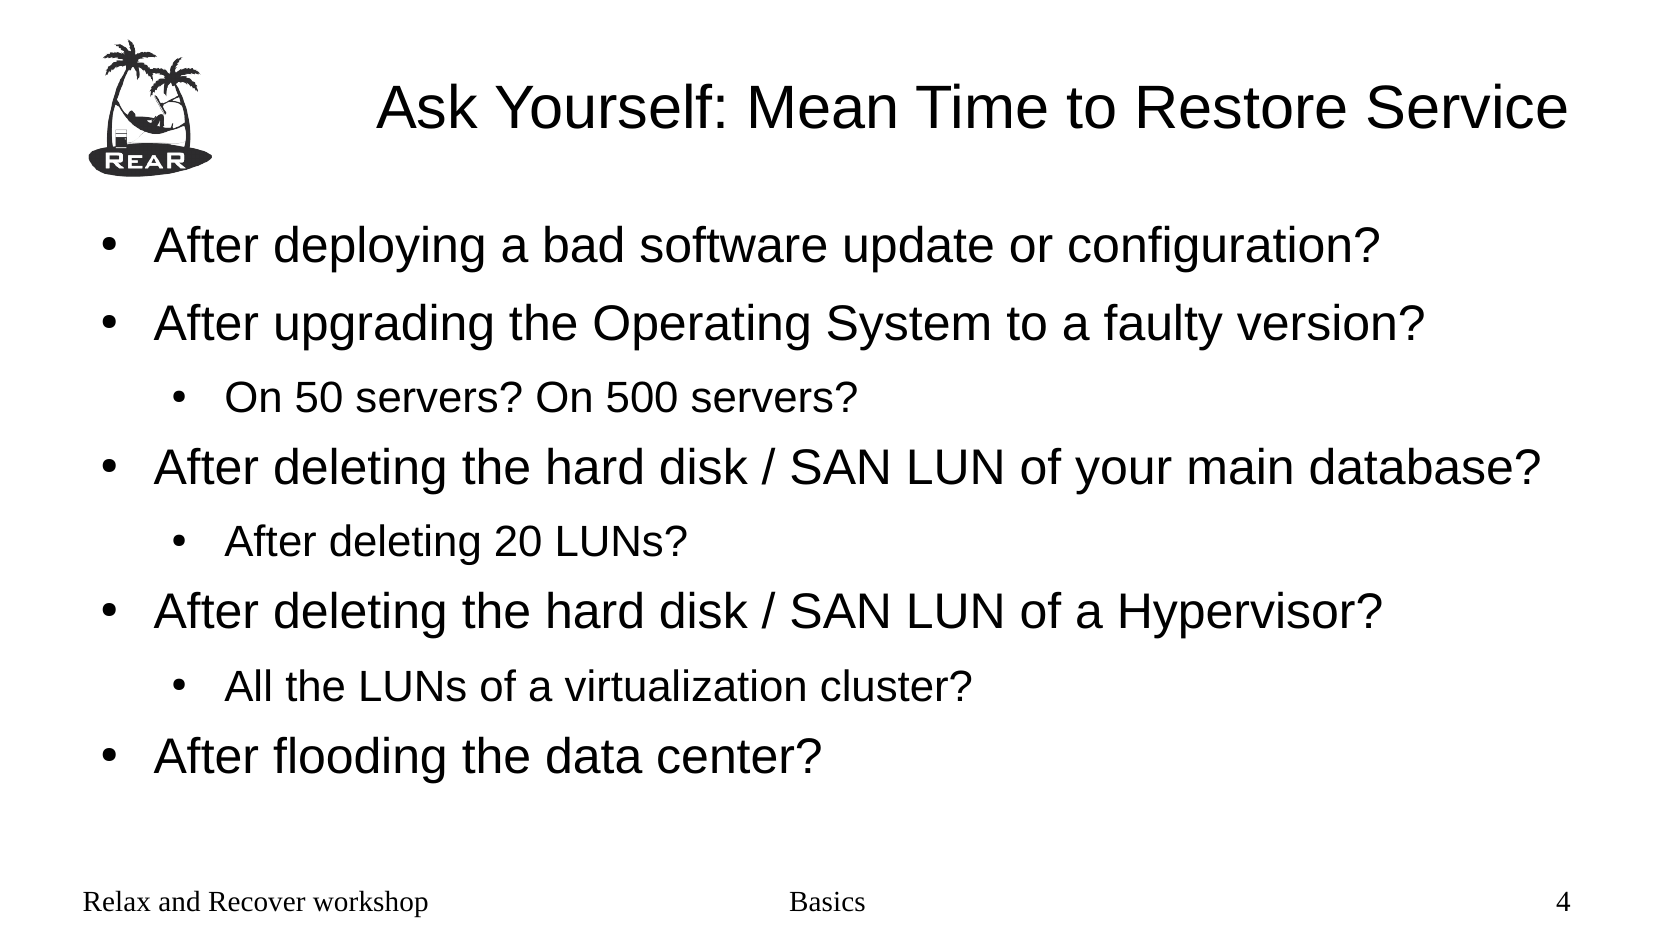

# Ask Yourself: Mean Time to Restore Service
After deploying a bad software update or configuration?
After upgrading the Operating System to a faulty version?
On 50 servers? On 500 servers?
After deleting the hard disk / SAN LUN of your main database?
After deleting 20 LUNs?
After deleting the hard disk / SAN LUN of a Hypervisor?
All the LUNs of a virtualization cluster?
After flooding the data center?
Relax and Recover workshop
Basics
4